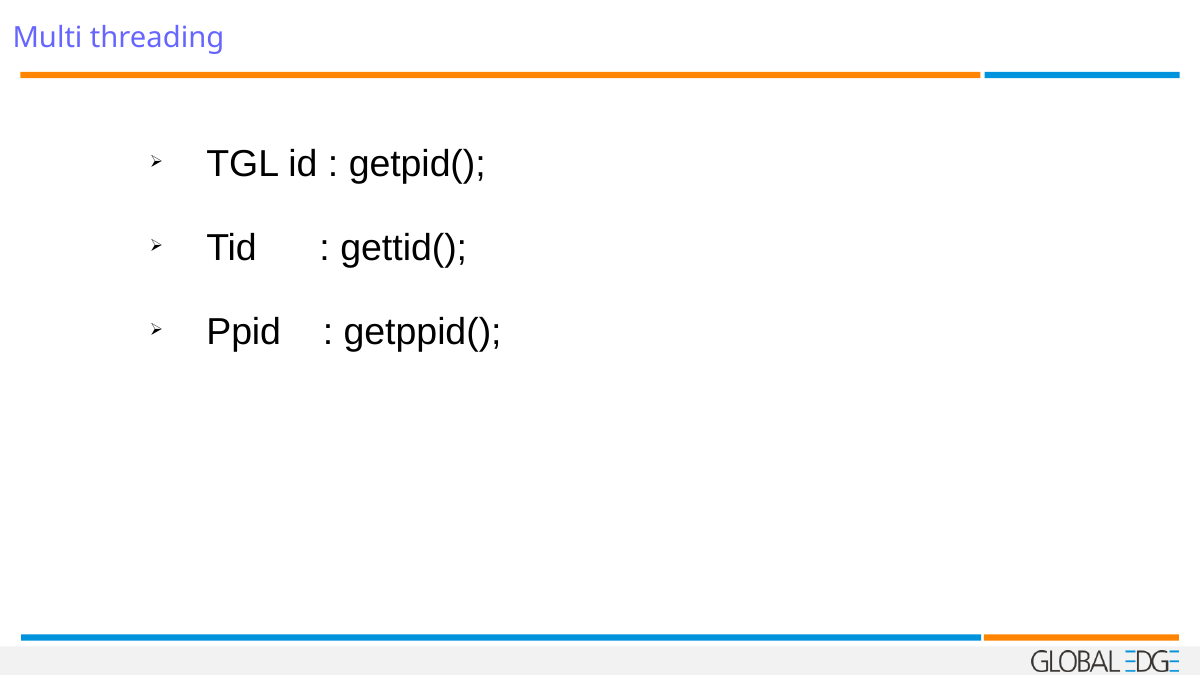

# Multi threading
 TGL id : getpid();
 Tid : gettid();
 Ppid : getppid();